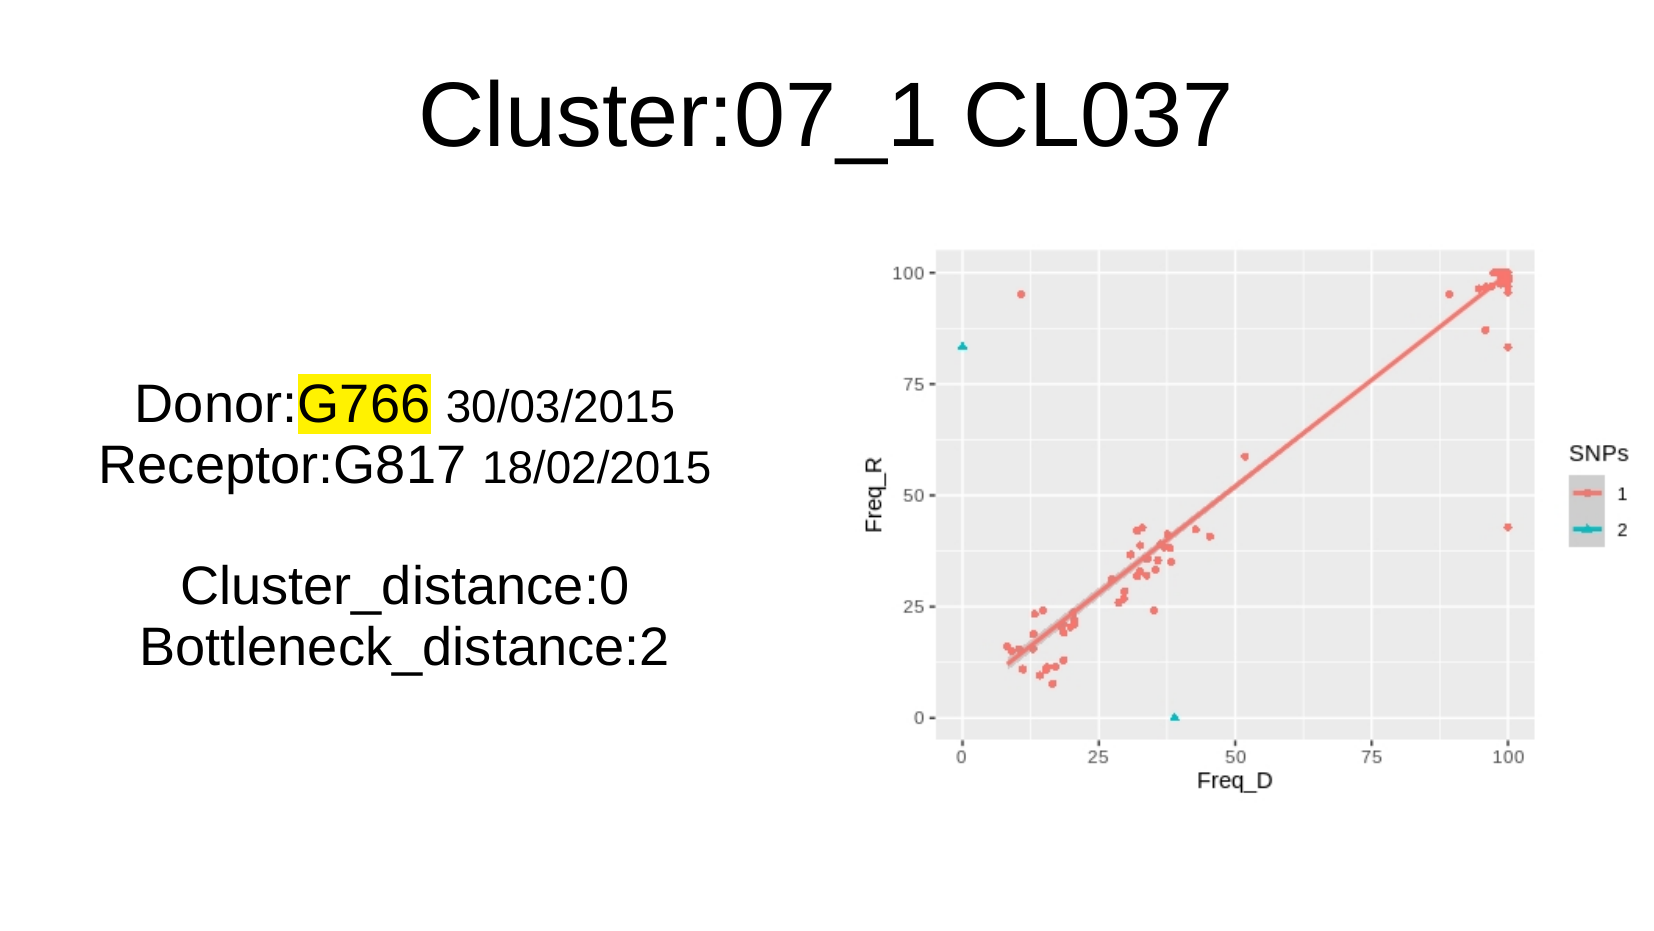

# Cluster:07_1 CL037
Donor:G766 30/03/2015
Receptor:G817 18/02/2015
Cluster_distance:0
Bottleneck_distance:2